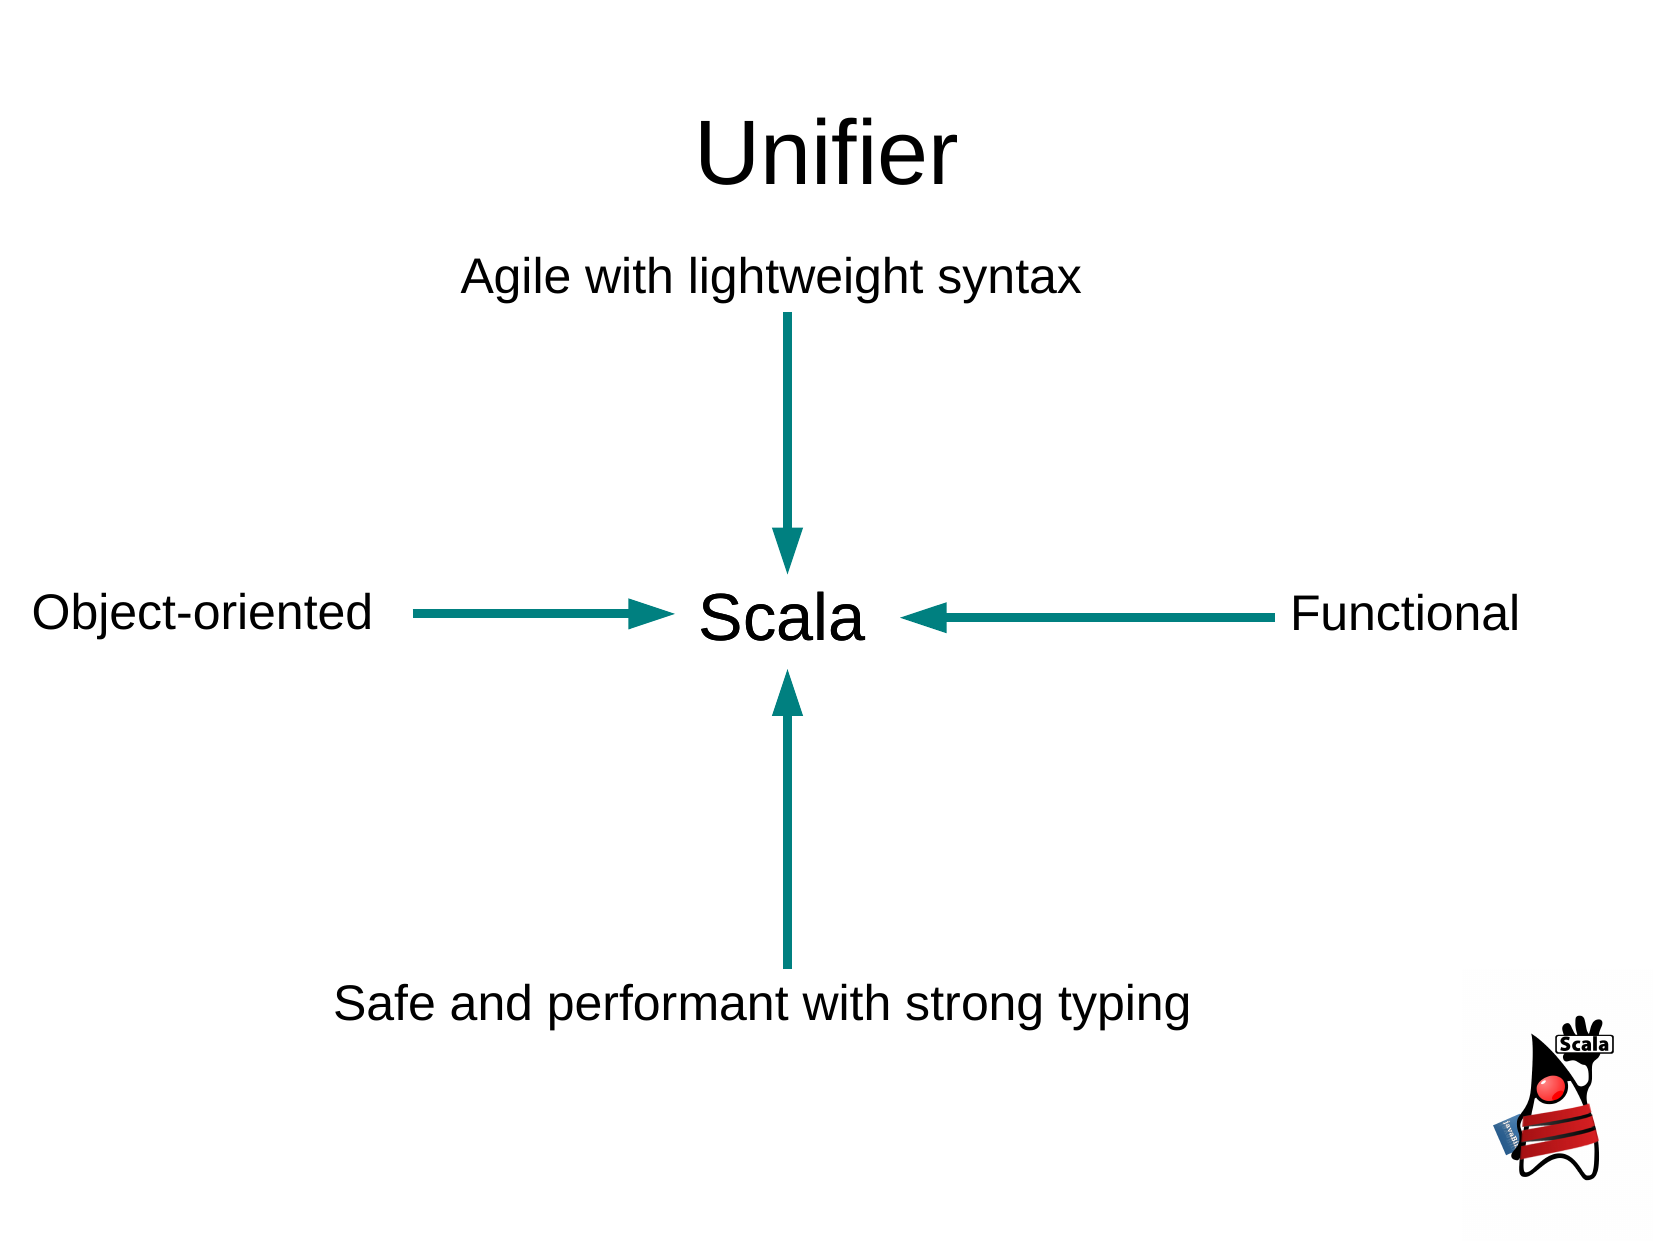

# Unifier
Agile with lightweight syntax
Scala
Scala
Object-oriented
Functional
Safe and performant with strong typing